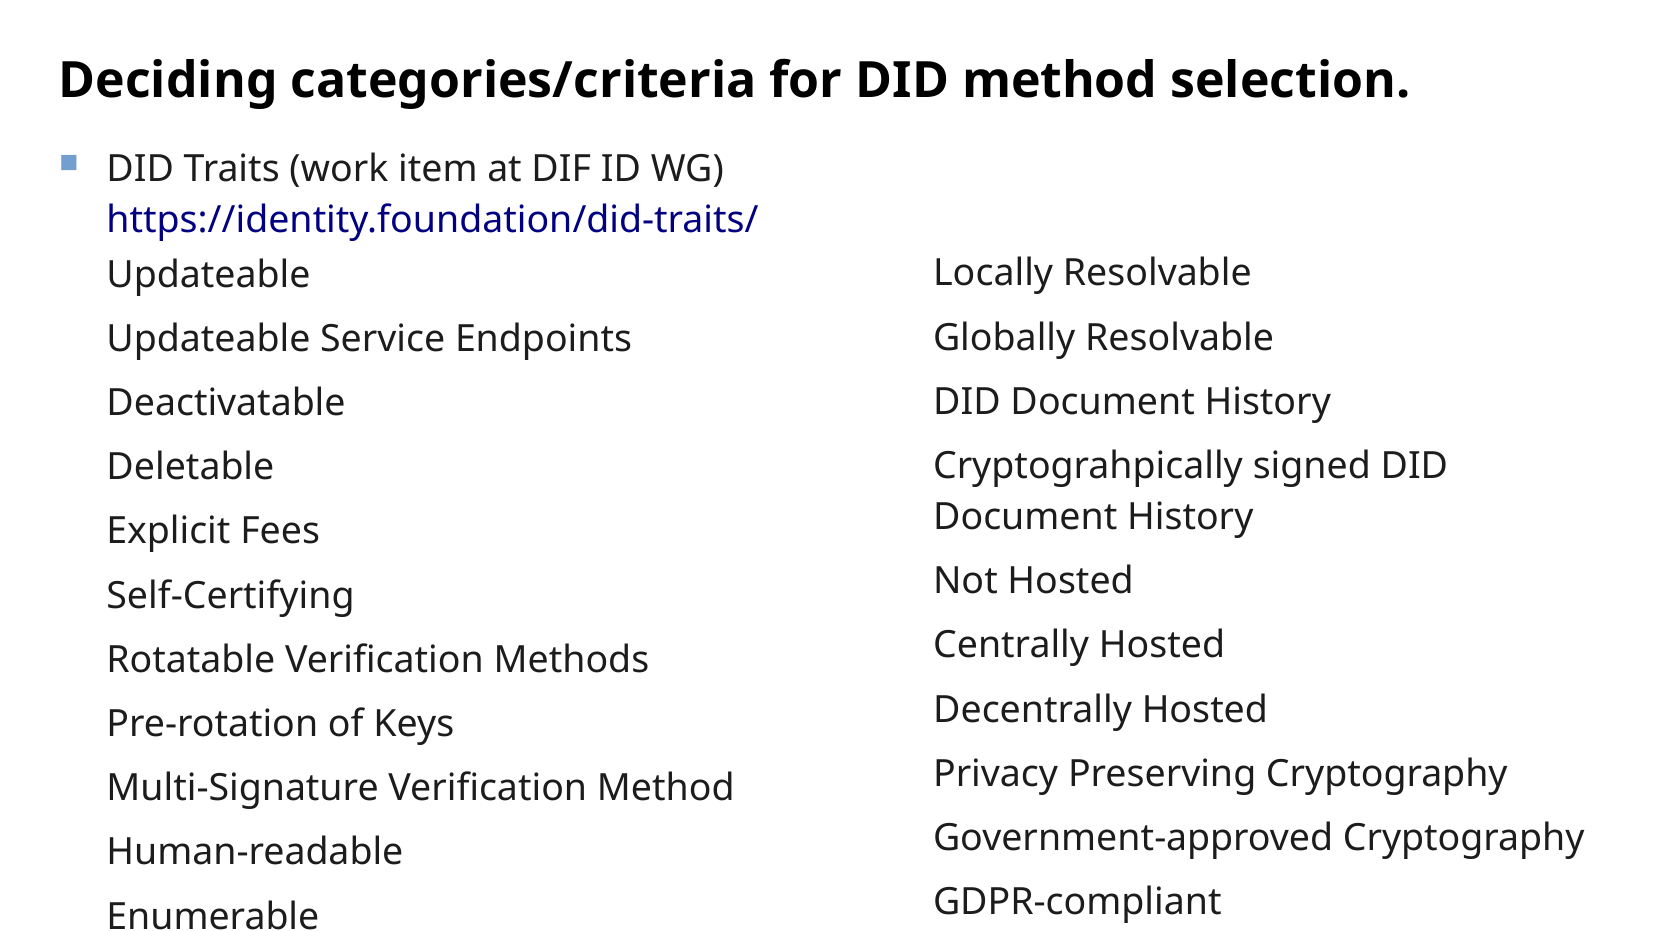

# Deciding categories/criteria for DID method selection.
DID Traits (work item at DIF ID WG)
https://identity.foundation/did-traits/
Locally Resolvable
Globally Resolvable
DID Document History
Cryptograhpically signed DID Document History
Not Hosted
Centrally Hosted
Decentrally Hosted
Privacy Preserving Cryptography
Government-approved Cryptography
GDPR-compliant
Updateable
Updateable Service Endpoints
Deactivatable
Deletable
Explicit Fees
Self-Certifying
Rotatable Verification Methods
Pre-rotation of Keys
Multi-Signature Verification Method
Human-readable
Enumerable